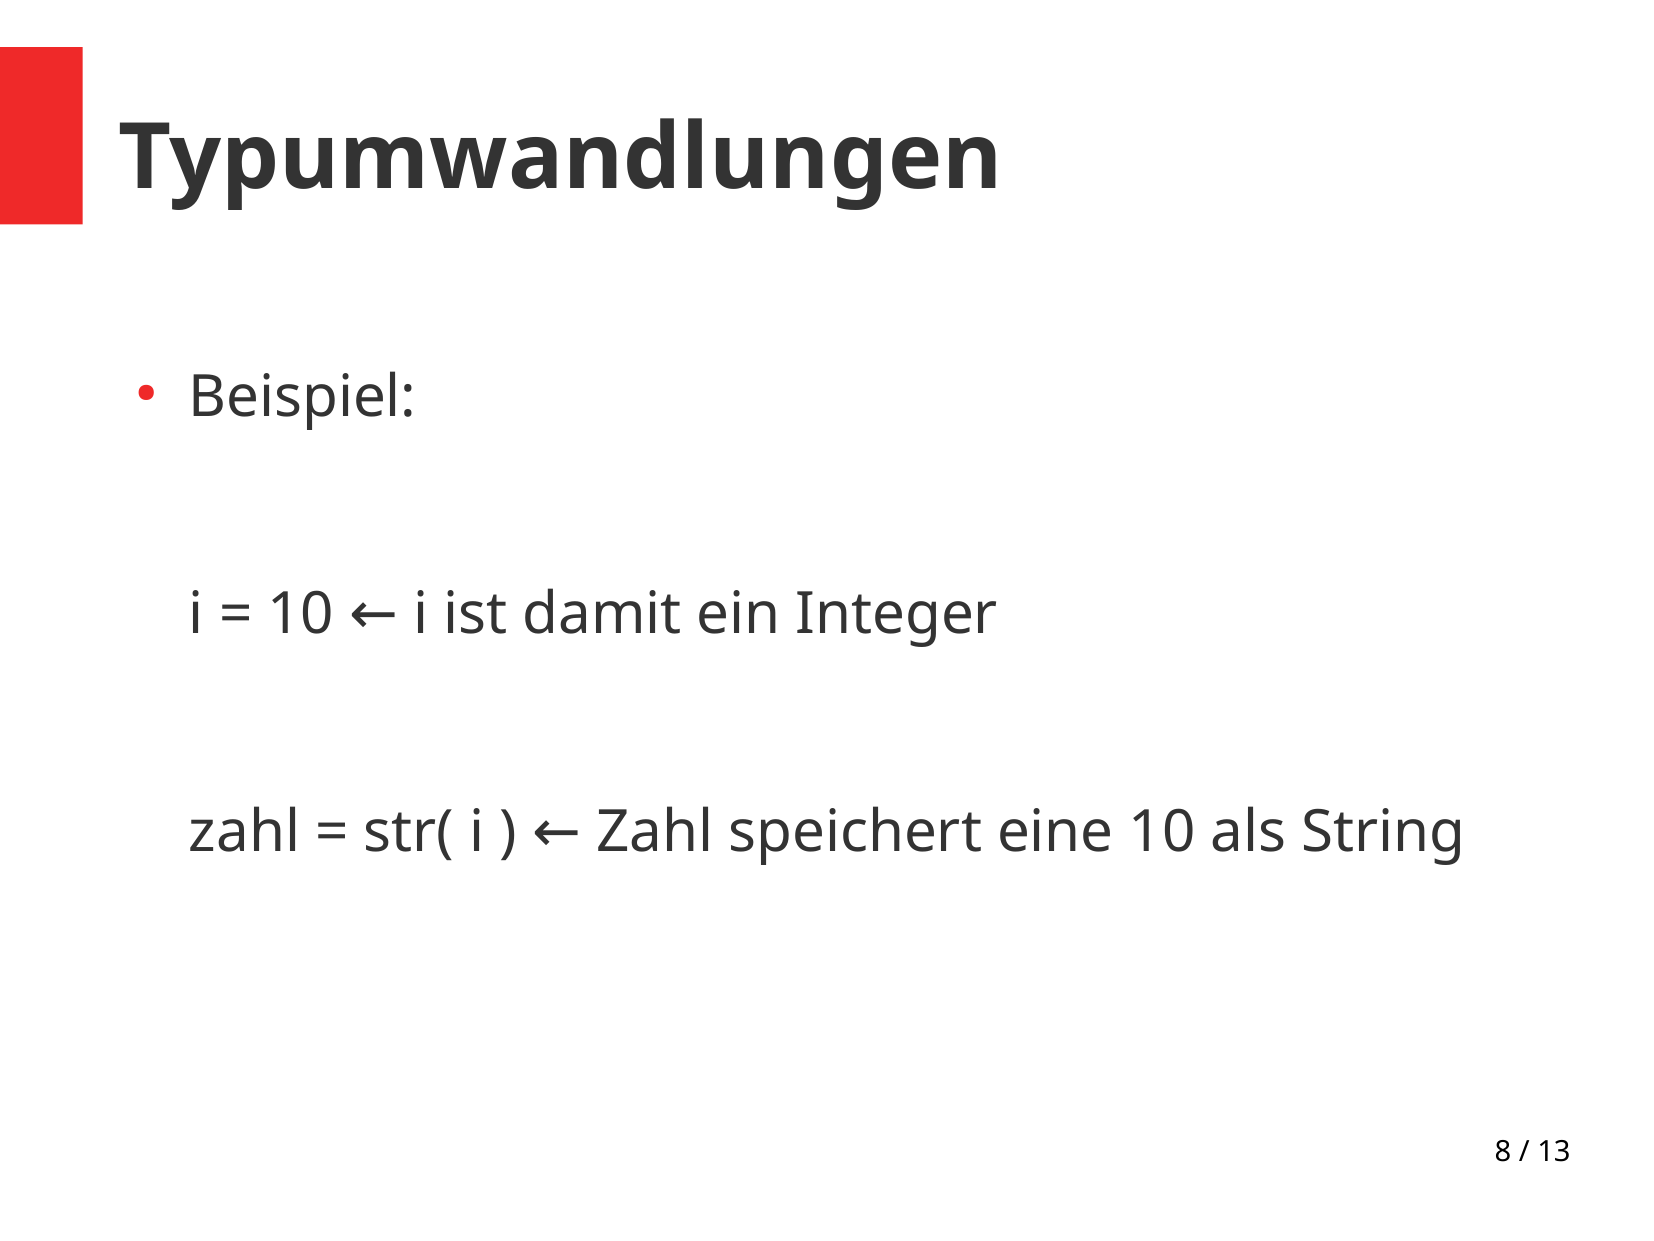

# Typumwandlungen
Beispiel:
i = 10 ← i ist damit ein Integer
zahl = str( i ) ← Zahl speichert eine 10 als String
8